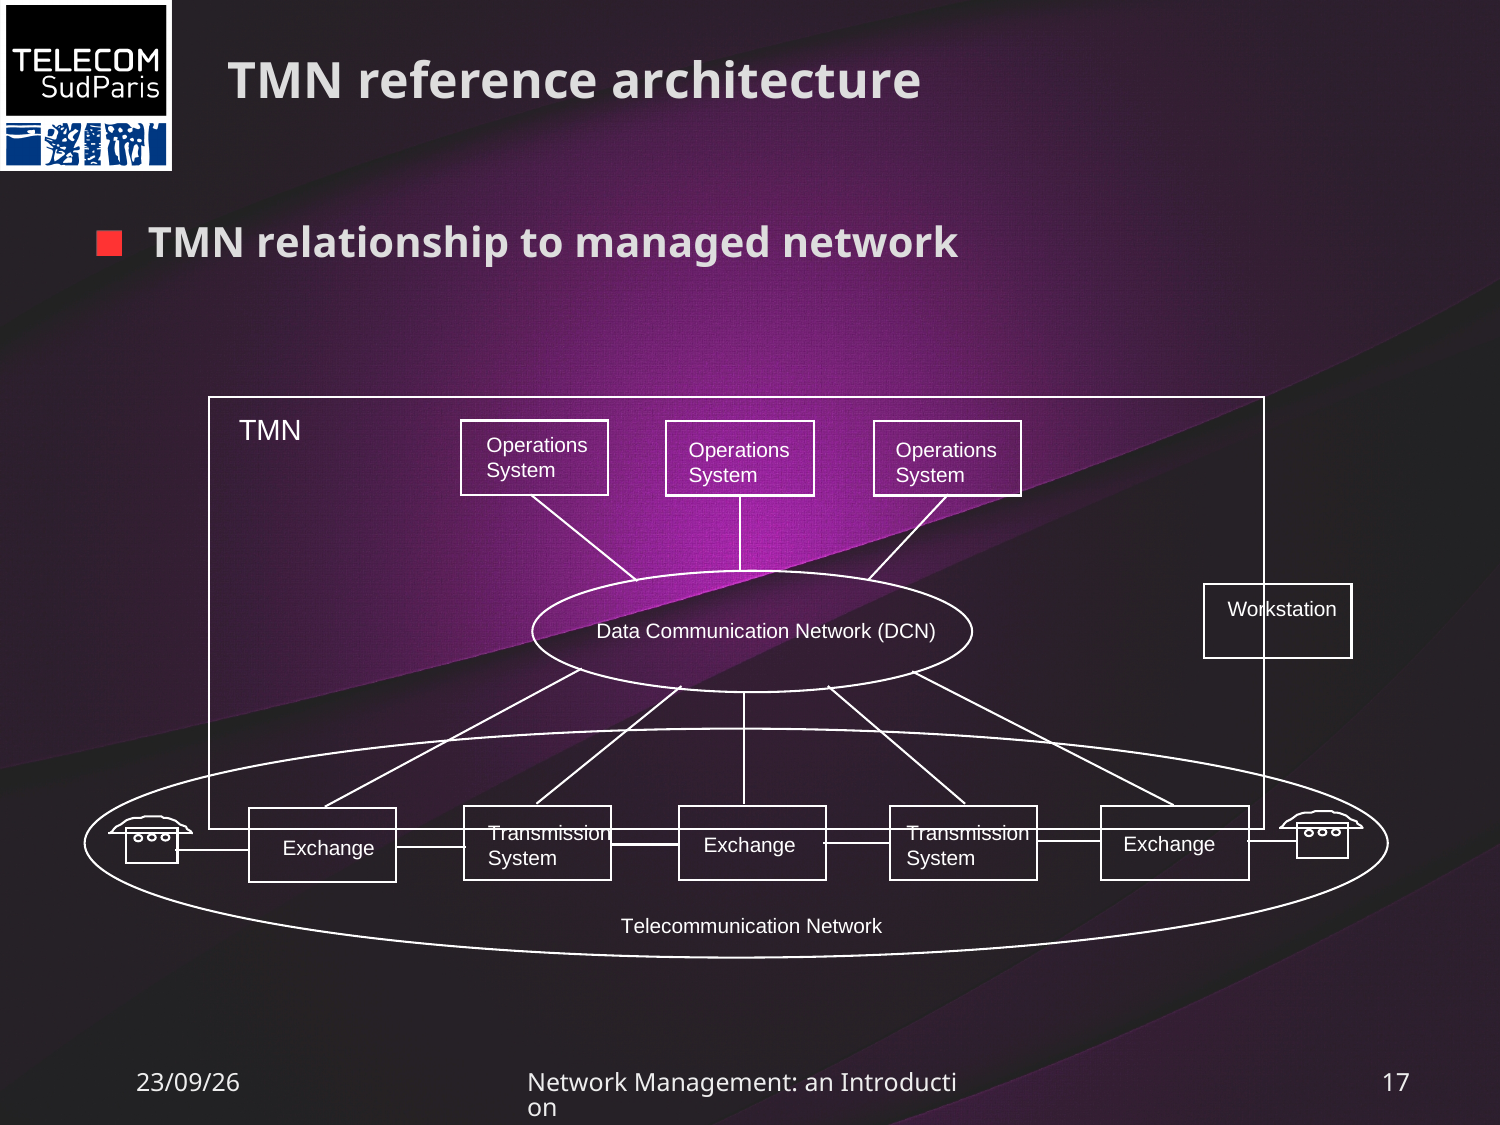

# TMN reference architecture
TMN relationship to managed network
TMN
Operations
System
Operations
System
Operations
System
Workstation
Data Communication Network (DCN)
Transmission
System
Transmission
System
Exchange
Exchange
Exchange
Telecommunication Network
Network Management: an Introduction
17